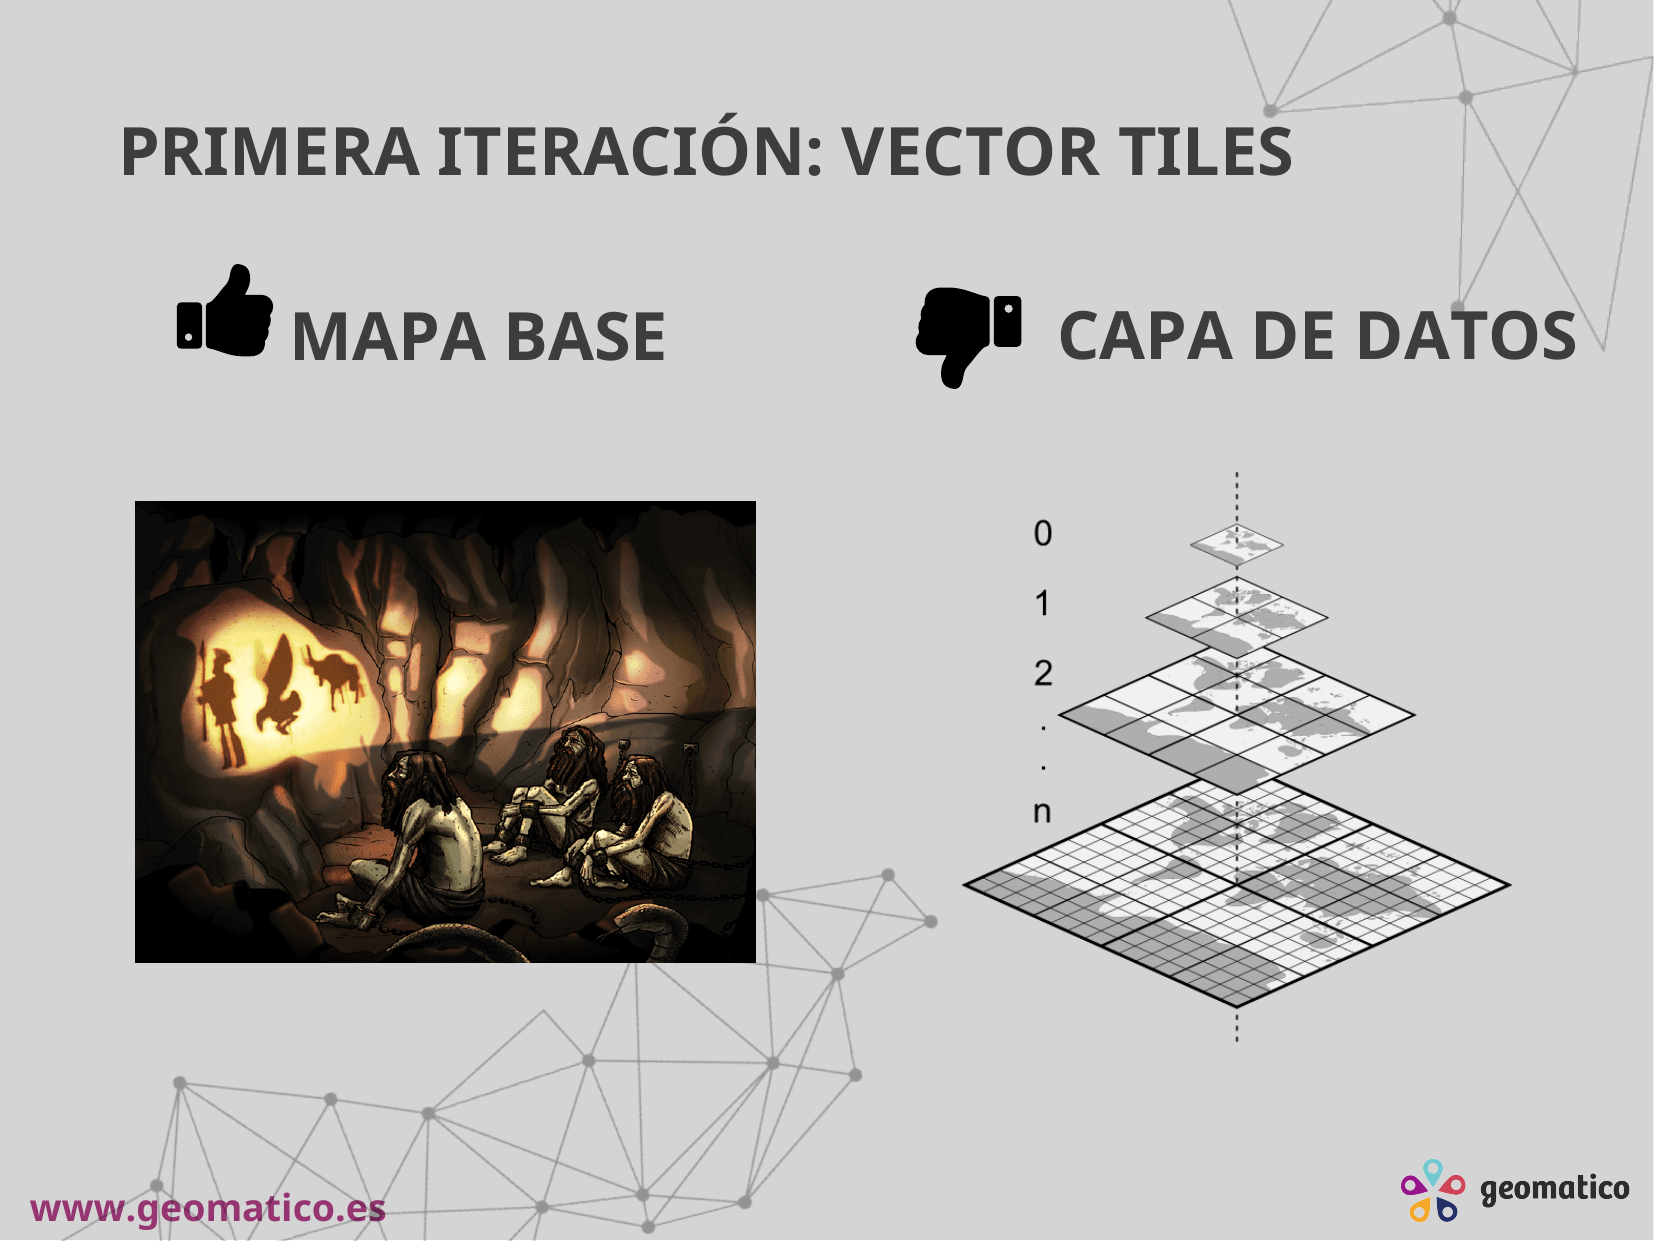

Primera iteración: Vector Tiles
Mapa base
CAPA de datos